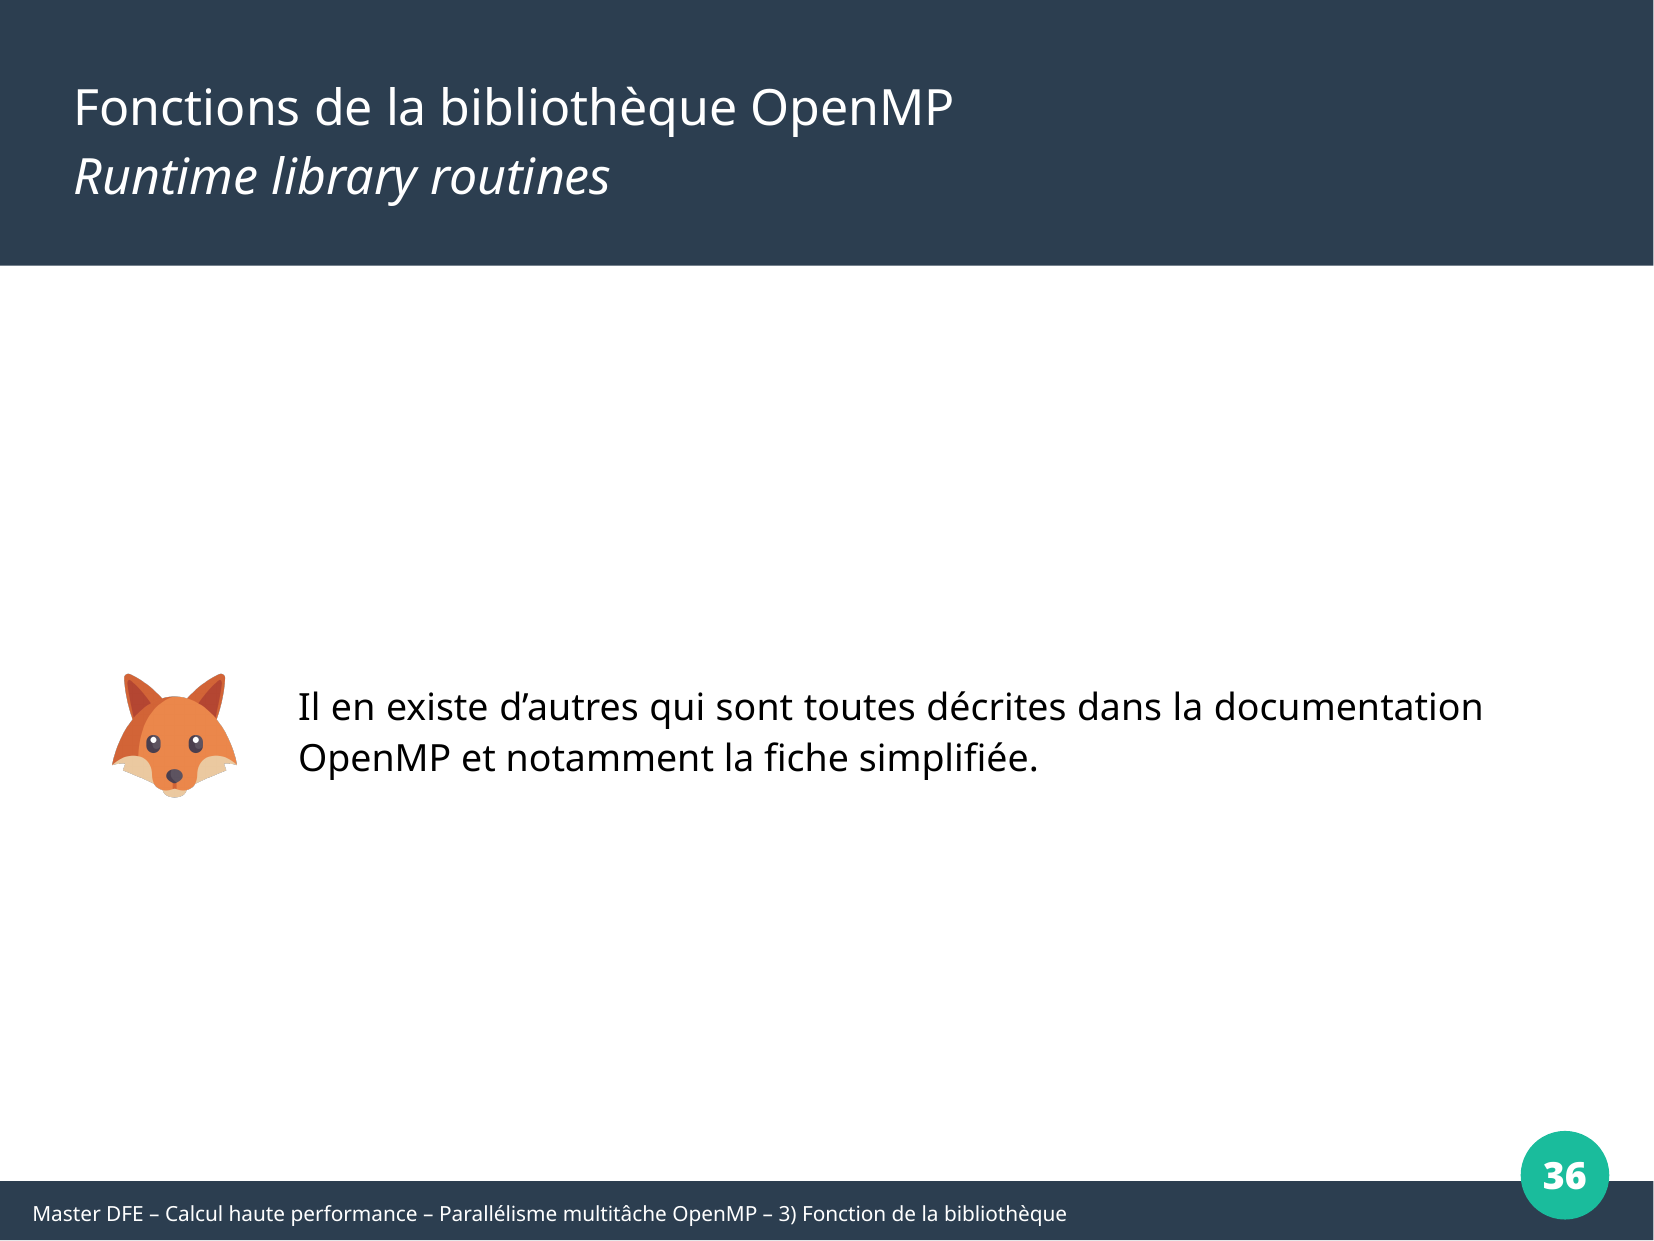

Fonctions de la bibliothèque OpenMP
Runtime library routines
Il en existe d’autres qui sont toutes décrites dans la documentation OpenMP et notamment la fiche simplifiée.
36
Master DFE – Calcul haute performance – Parallélisme multitâche OpenMP – 3) Fonction de la bibliothèque